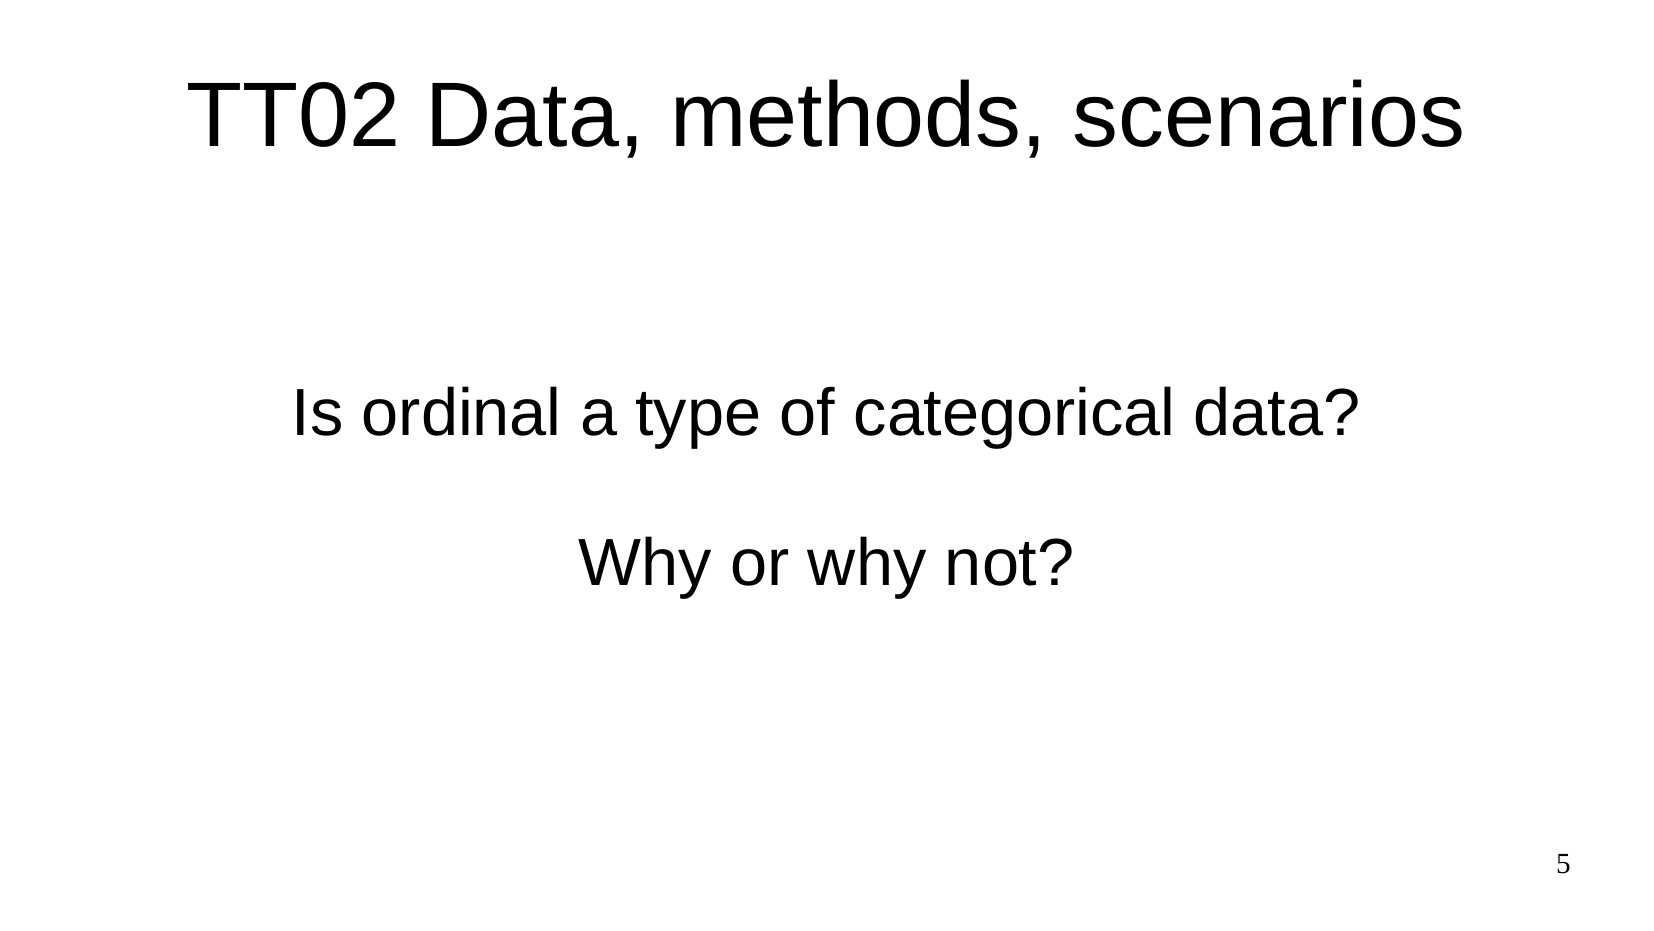

# TT02 Data, methods, scenarios
Is ordinal a type of categorical data?
Why or why not?
5